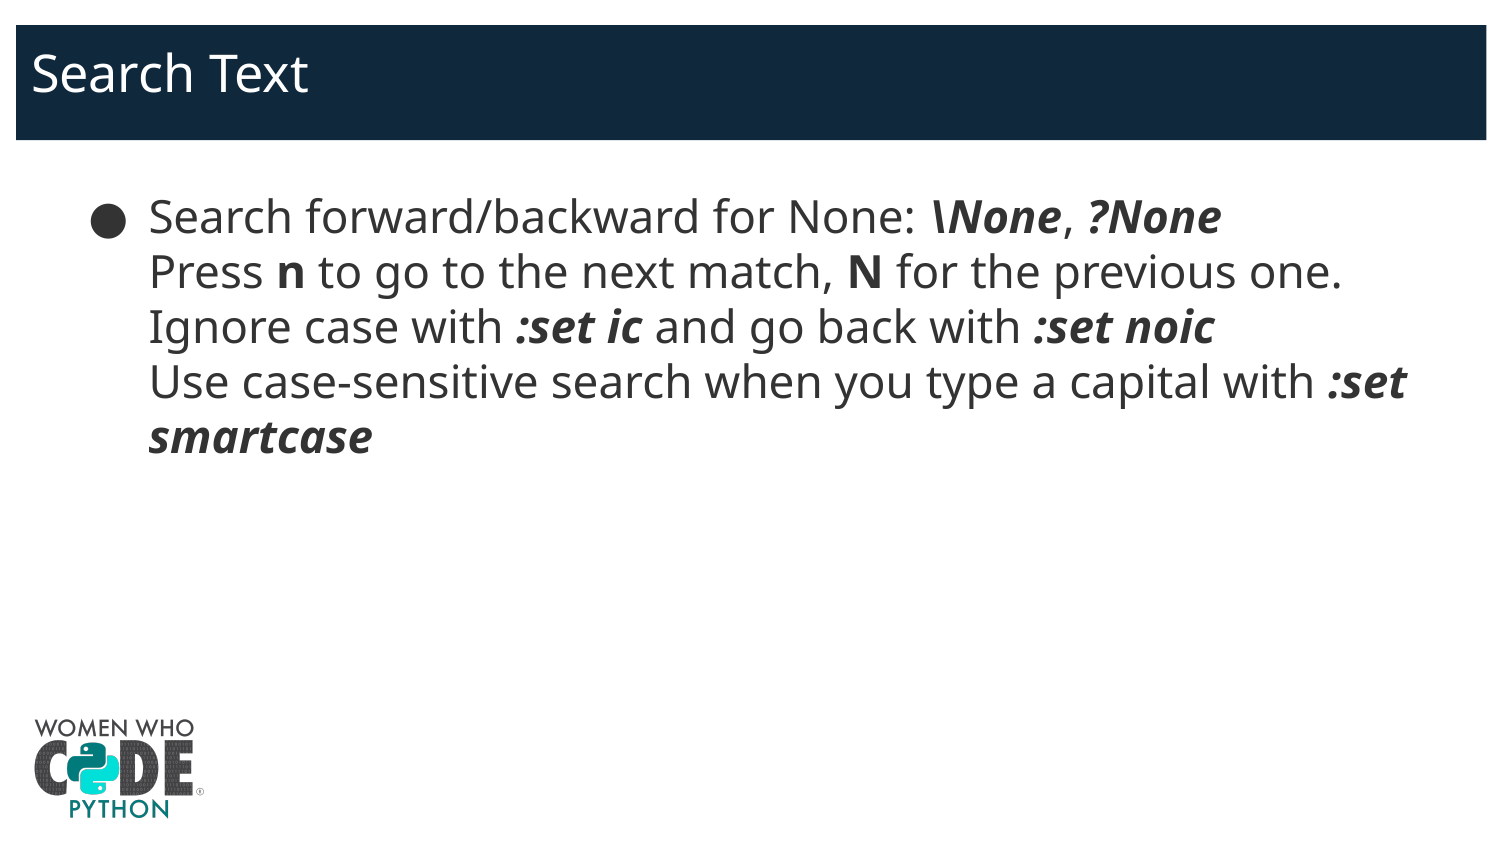

Search Text
# Search forward/backward for None: \None, ?None Press n to go to the next match, N for the previous one. Ignore case with :set ic and go back with :set noic Use case-sensitive search when you type a capital with :set smartcase